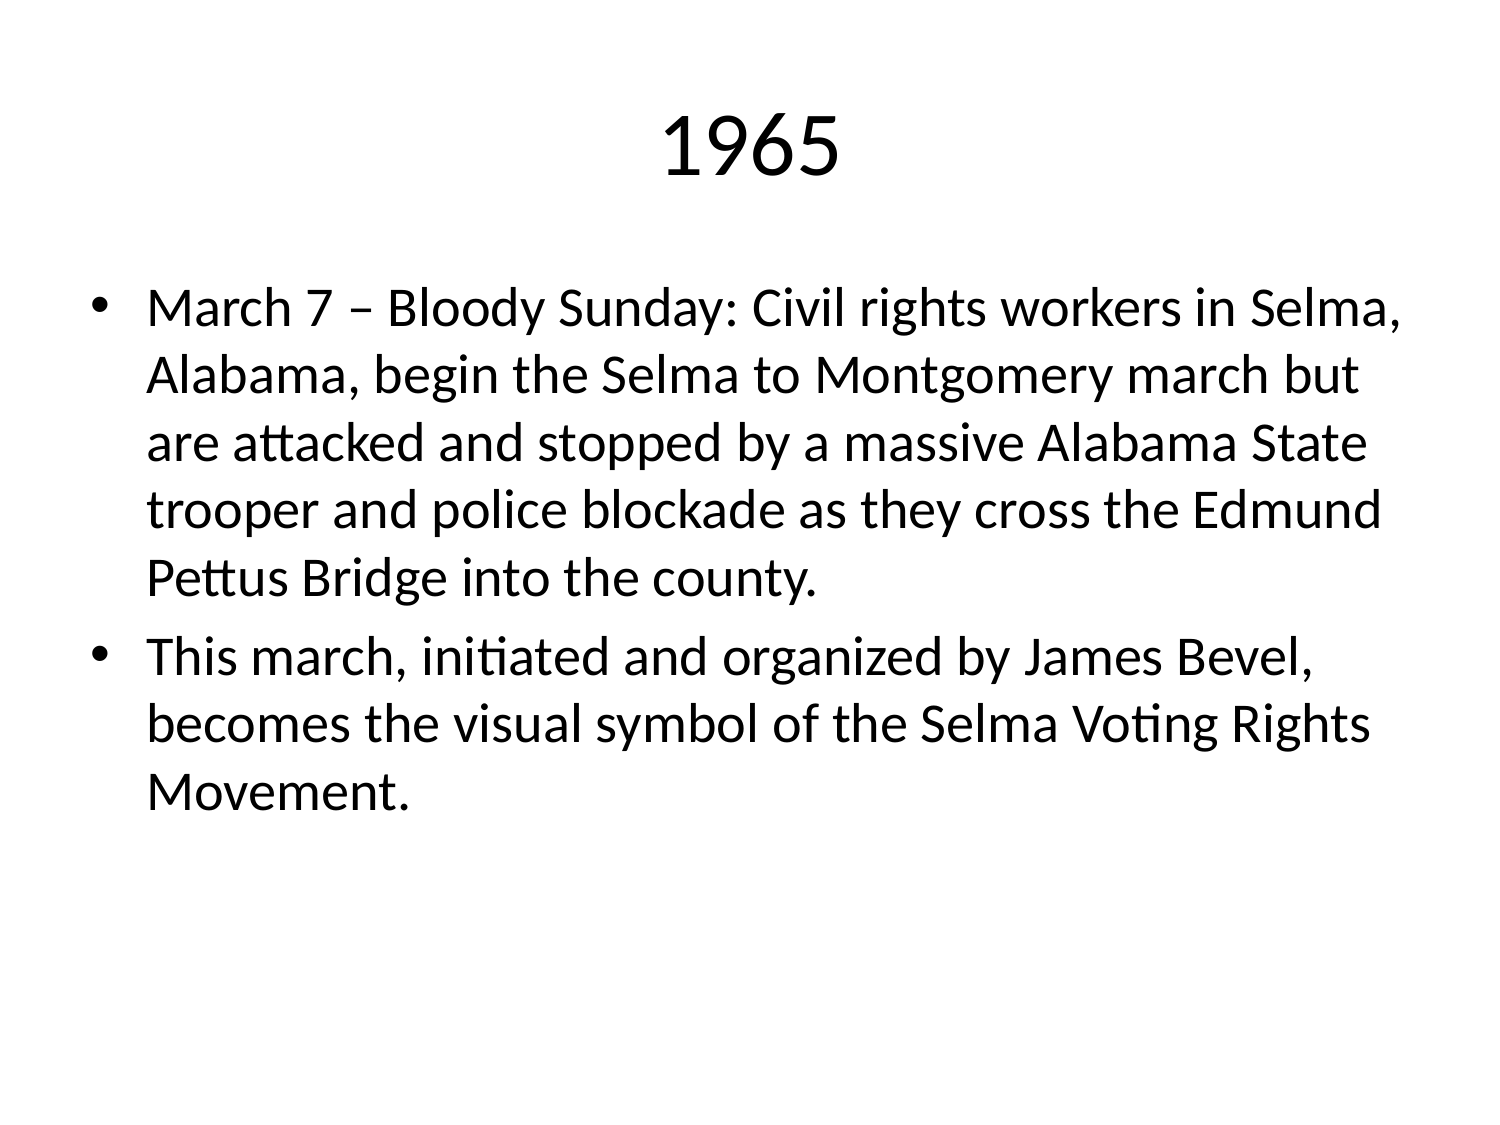

# 1965
March 7 – Bloody Sunday: Civil rights workers in Selma, Alabama, begin the Selma to Montgomery march but are attacked and stopped by a massive Alabama State trooper and police blockade as they cross the Edmund Pettus Bridge into the county.
This march, initiated and organized by James Bevel, becomes the visual symbol of the Selma Voting Rights Movement.